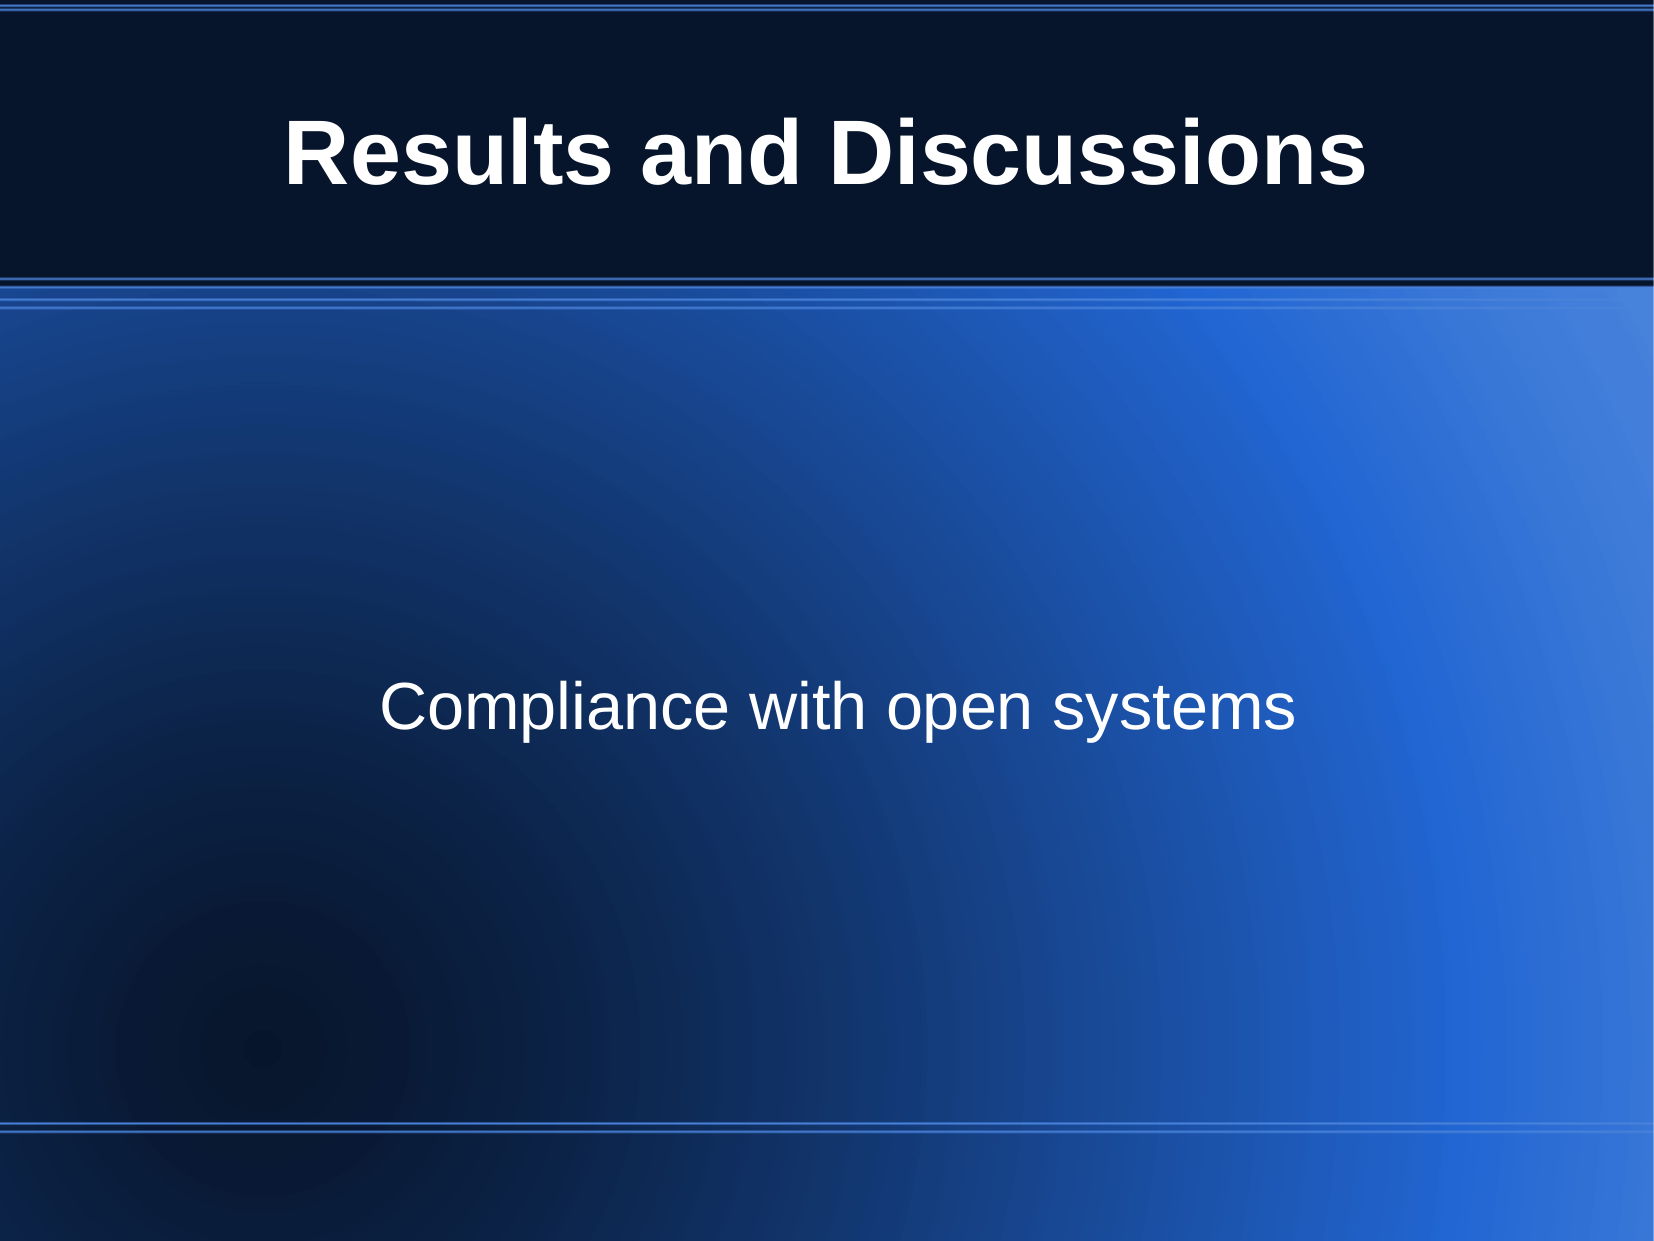

# Results and Discussions
Compliance with open systems